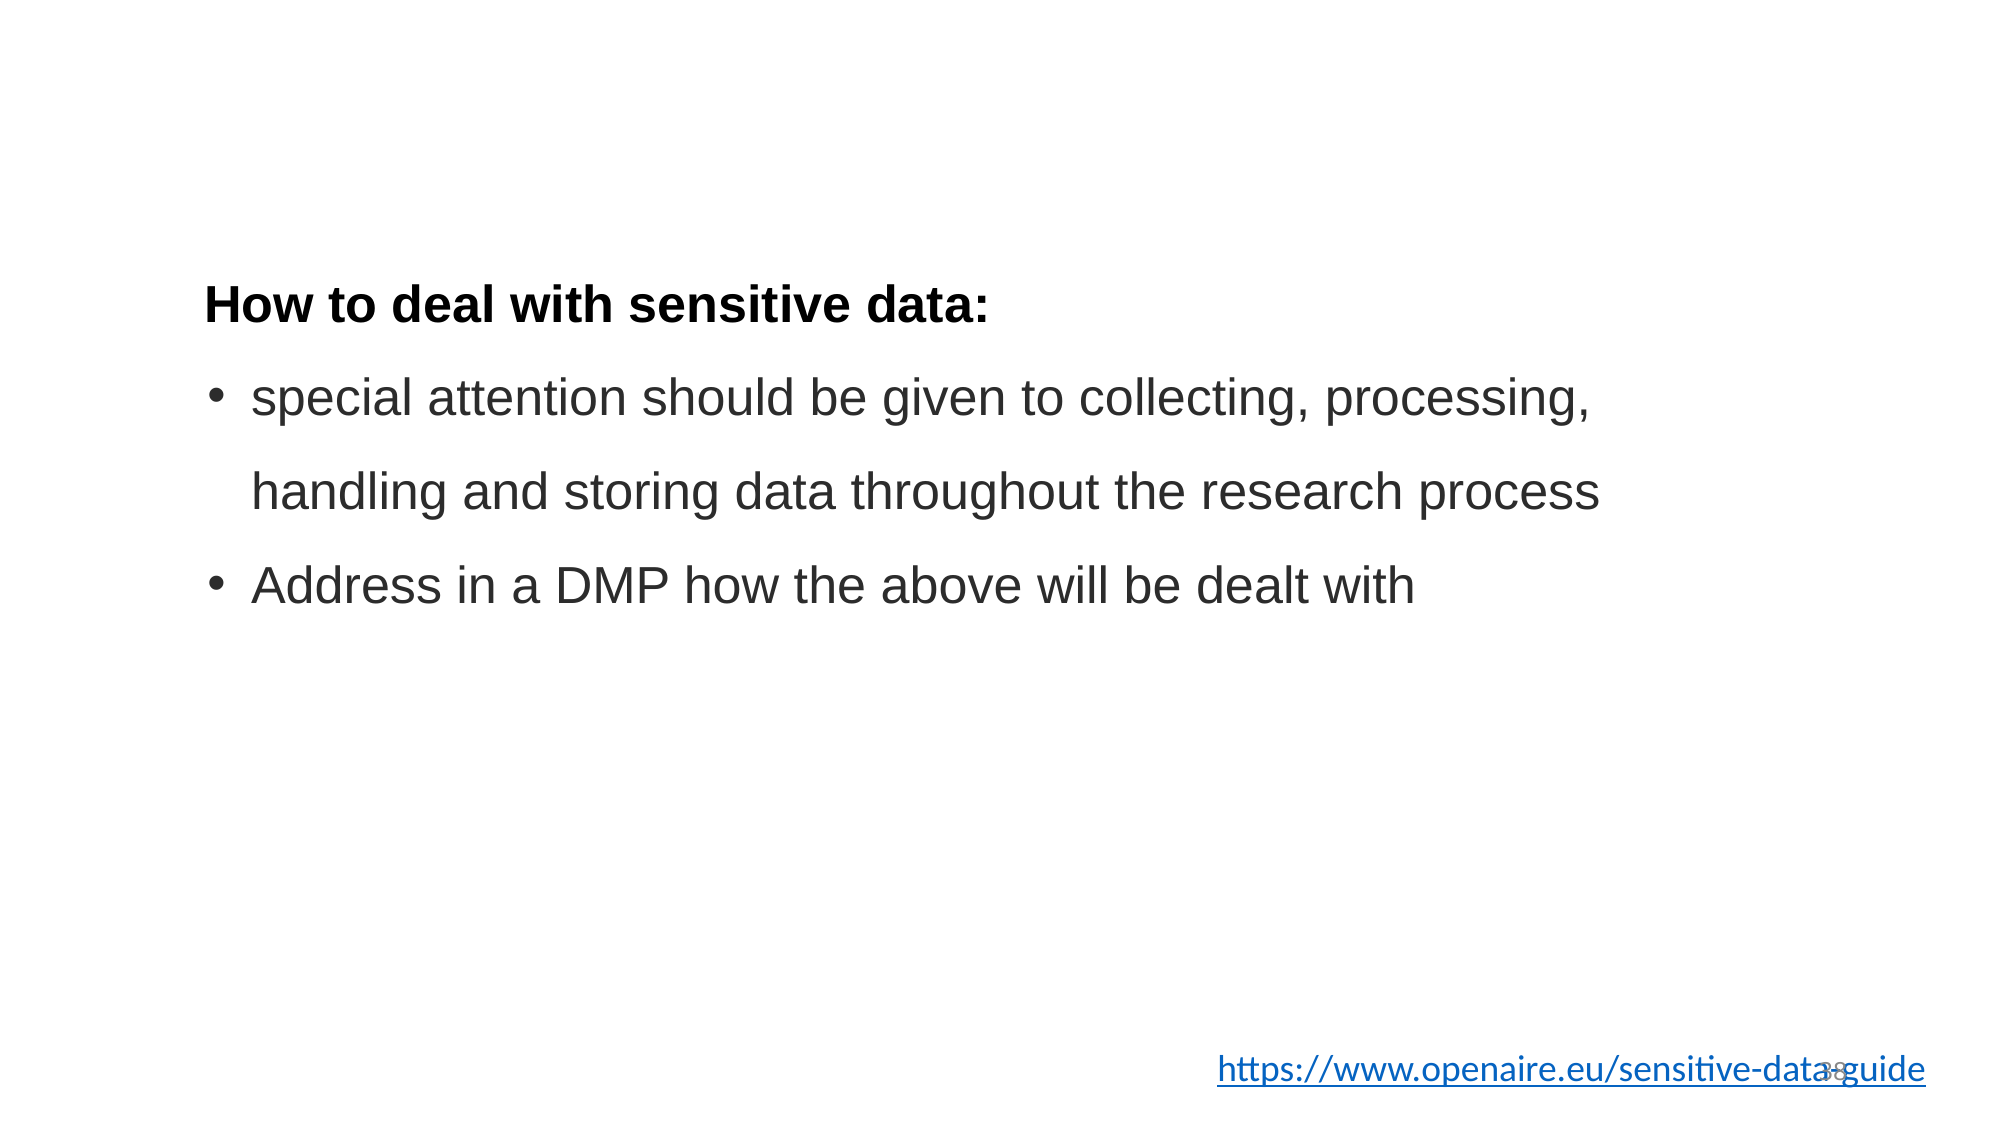

How to deal with sensitive data:
special attention should be given to collecting, processing, handling and storing data throughout the research process
Address in a DMP how the above will be dealt with
https://www.openaire.eu/sensitive-data-guide